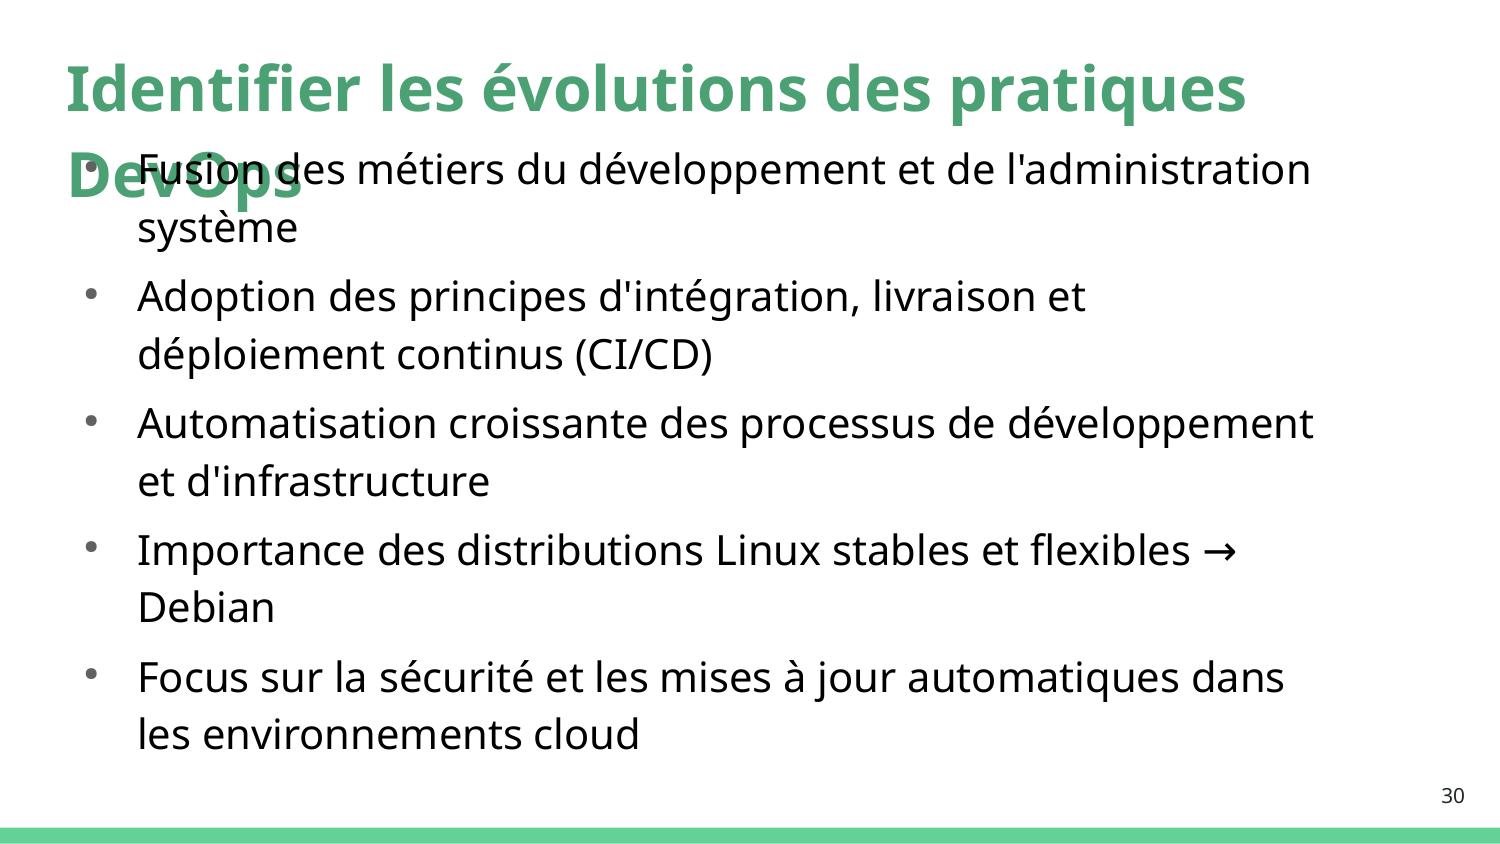

# Identifier les évolutions des pratiques DevOps
Fusion des métiers du développement et de l'administration système
Adoption des principes d'intégration, livraison et déploiement continus (CI/CD)
Automatisation croissante des processus de développement et d'infrastructure
Importance des distributions Linux stables et flexibles → Debian
Focus sur la sécurité et les mises à jour automatiques dans les environnements cloud